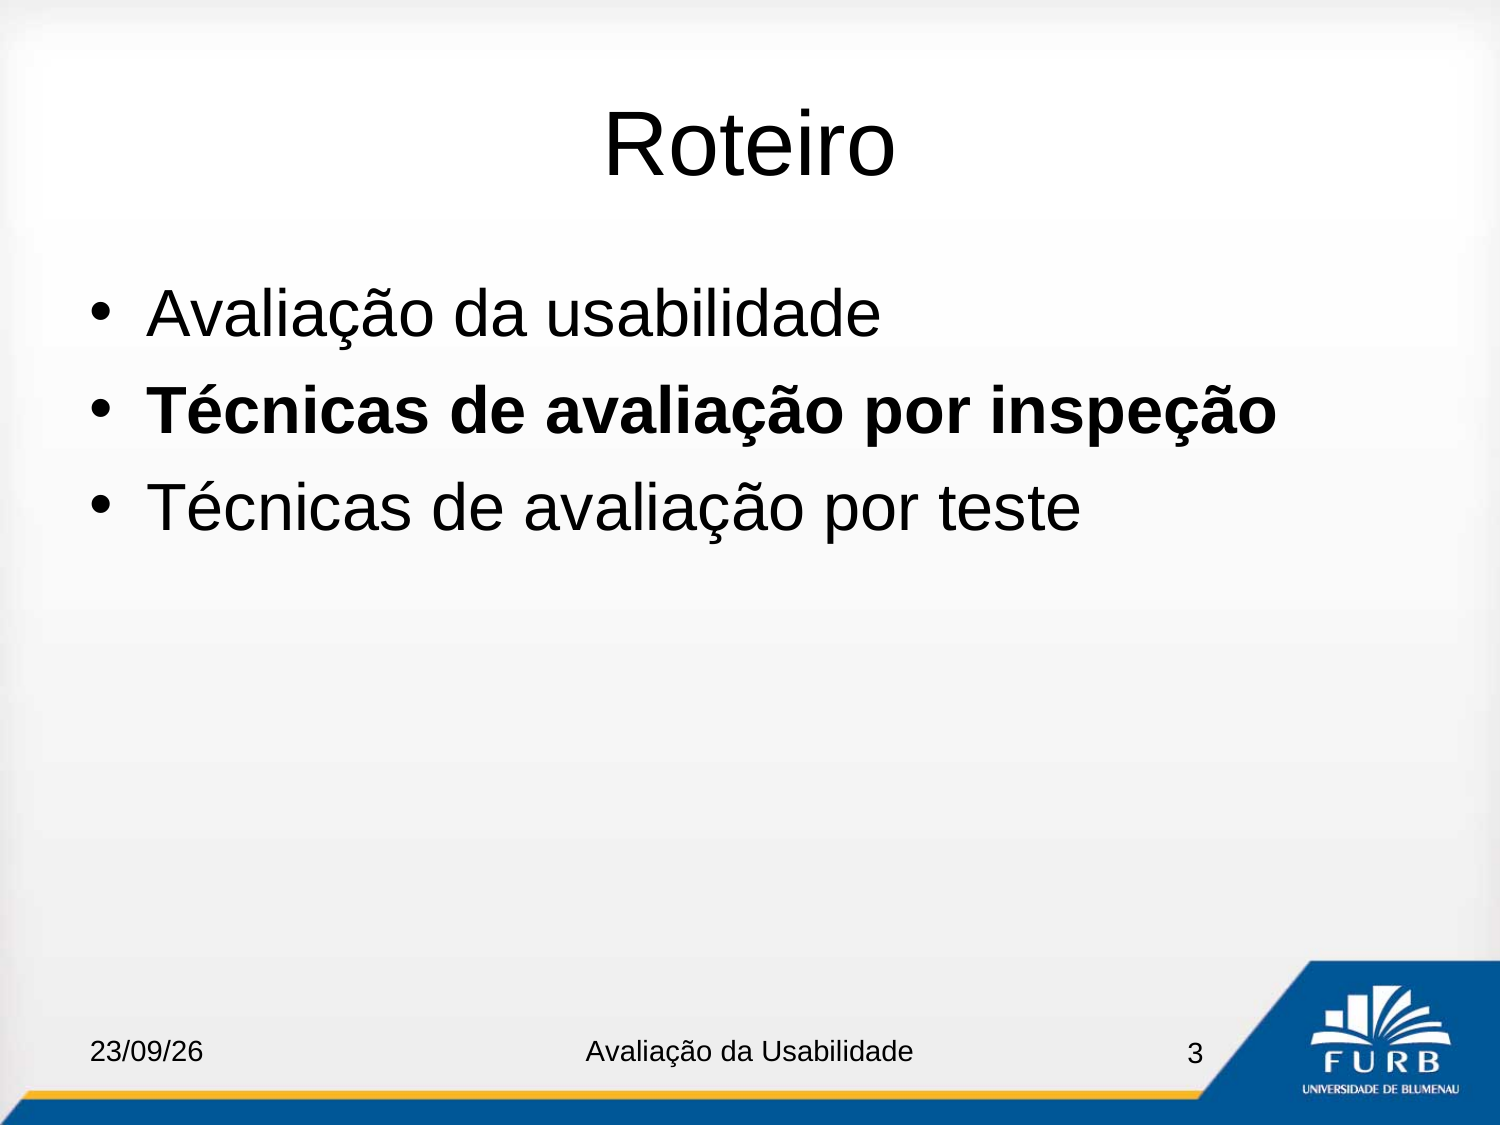

# Roteiro
Avaliação da usabilidade
Técnicas de avaliação por inspeção
Técnicas de avaliação por teste
Avaliação da Usabilidade
3